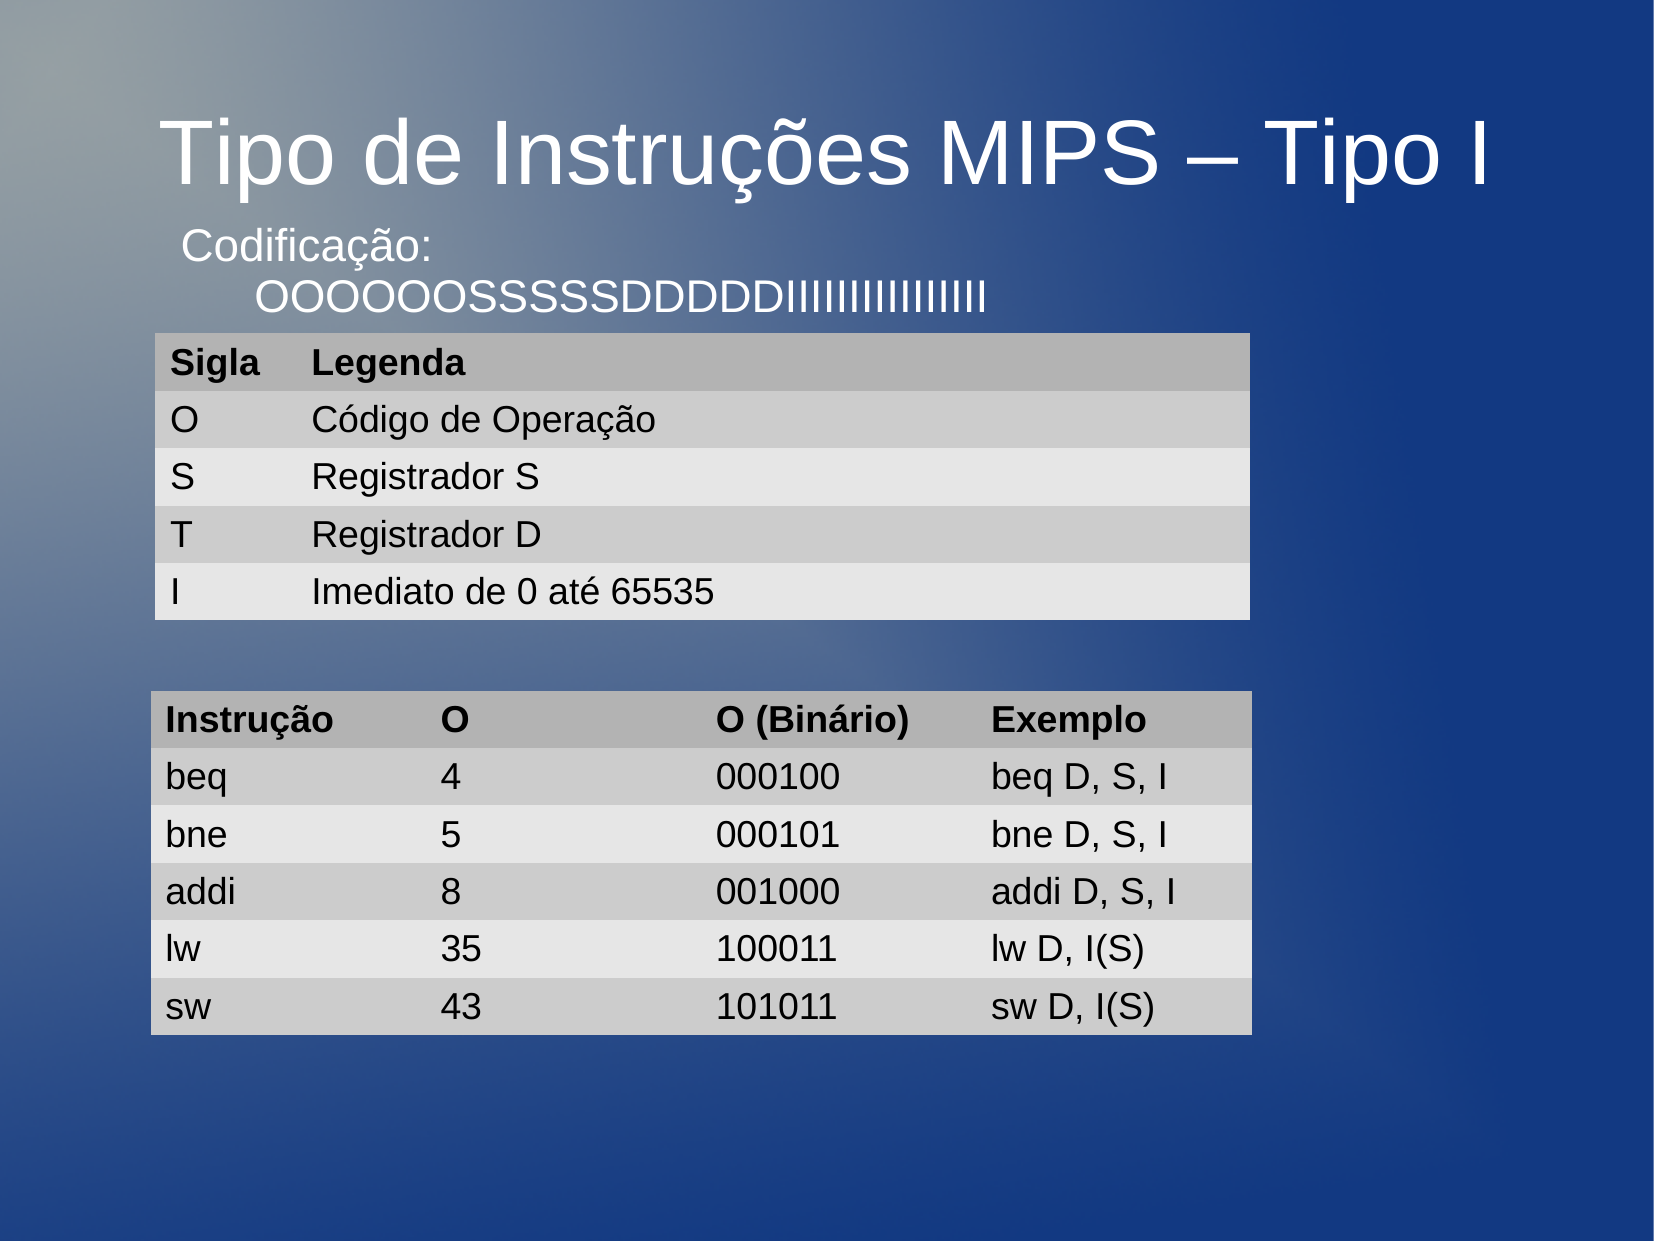

# Tipo de Instruções MIPS – Tipo I
Codificação:
	OOOOOOSSSSSDDDDDIIIIIIIIIIIIIIII
| Sigla | Legenda |
| --- | --- |
| O | Código de Operação |
| S | Registrador S |
| T | Registrador D |
| I | Imediato de 0 até 65535 |
| Instrução | O | O (Binário) | Exemplo |
| --- | --- | --- | --- |
| beq | 4 | 000100 | beq D, S, I |
| bne | 5 | 000101 | bne D, S, I |
| addi | 8 | 001000 | addi D, S, I |
| lw | 35 | 100011 | lw D, I(S) |
| sw | 43 | 101011 | sw D, I(S) |